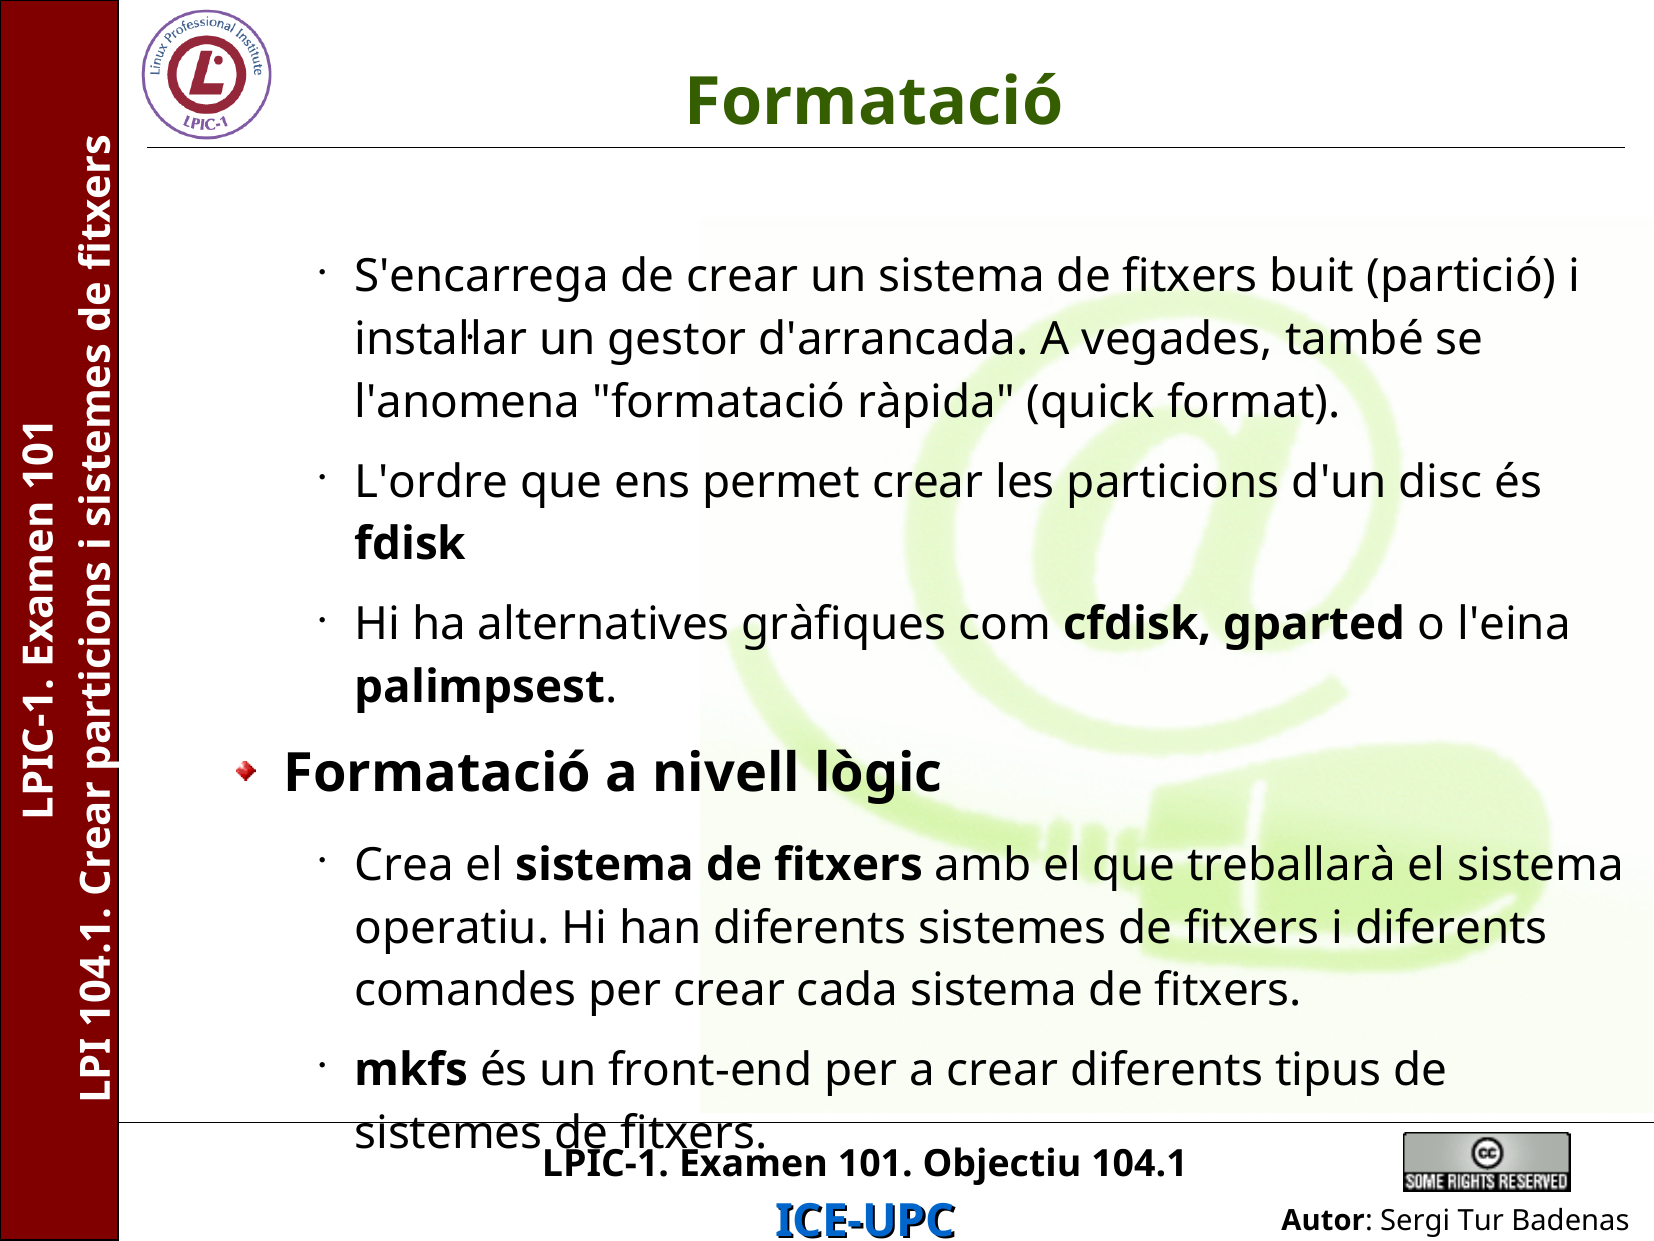

# Formatació
S'encarrega de crear un sistema de fitxers buit (partició) i instal·lar un gestor d'arrancada. A vegades, també se l'anomena "formatació ràpida" (quick format).
L'ordre que ens permet crear les particions d'un disc és fdisk
Hi ha alternatives gràfiques com cfdisk, gparted o l'eina palimpsest.
Formatació a nivell lògic
Crea el sistema de fitxers amb el que treballarà el sistema operatiu. Hi han diferents sistemes de fitxers i diferents comandes per crear cada sistema de fitxers.
mkfs és un front-end per a crear diferents tipus de sistemes de fitxers.